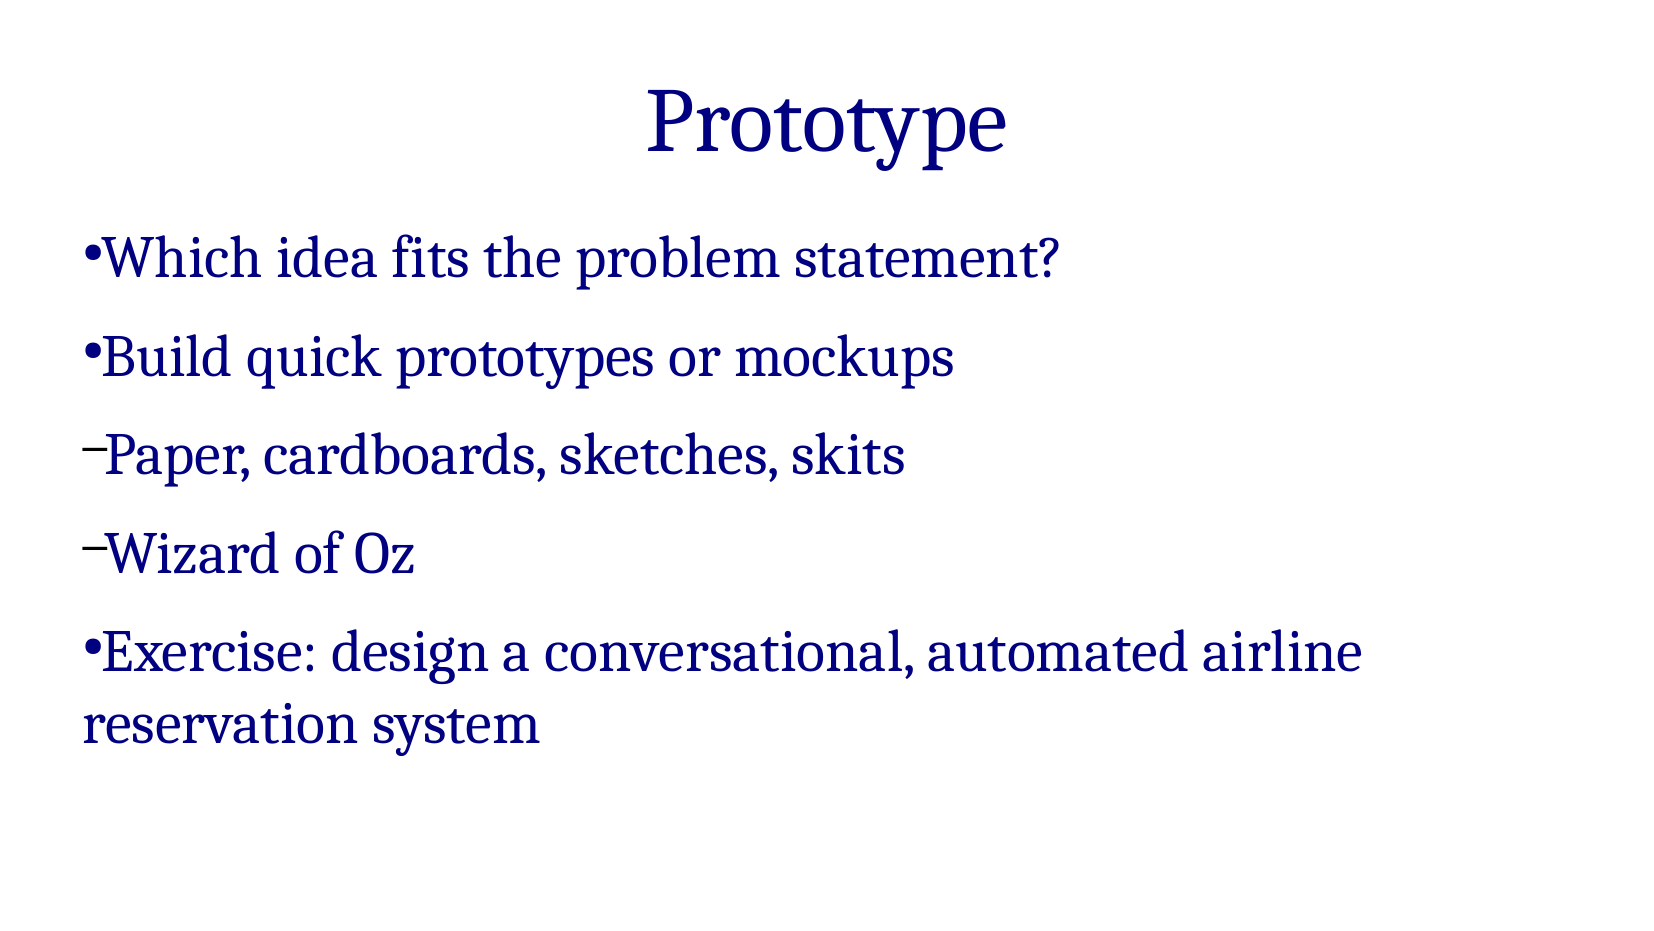

# Prototype
Which idea fits the problem statement?
Build quick prototypes or mockups
Paper, cardboards, sketches, skits
Wizard of Oz
Exercise: design a conversational, automated airline reservation system